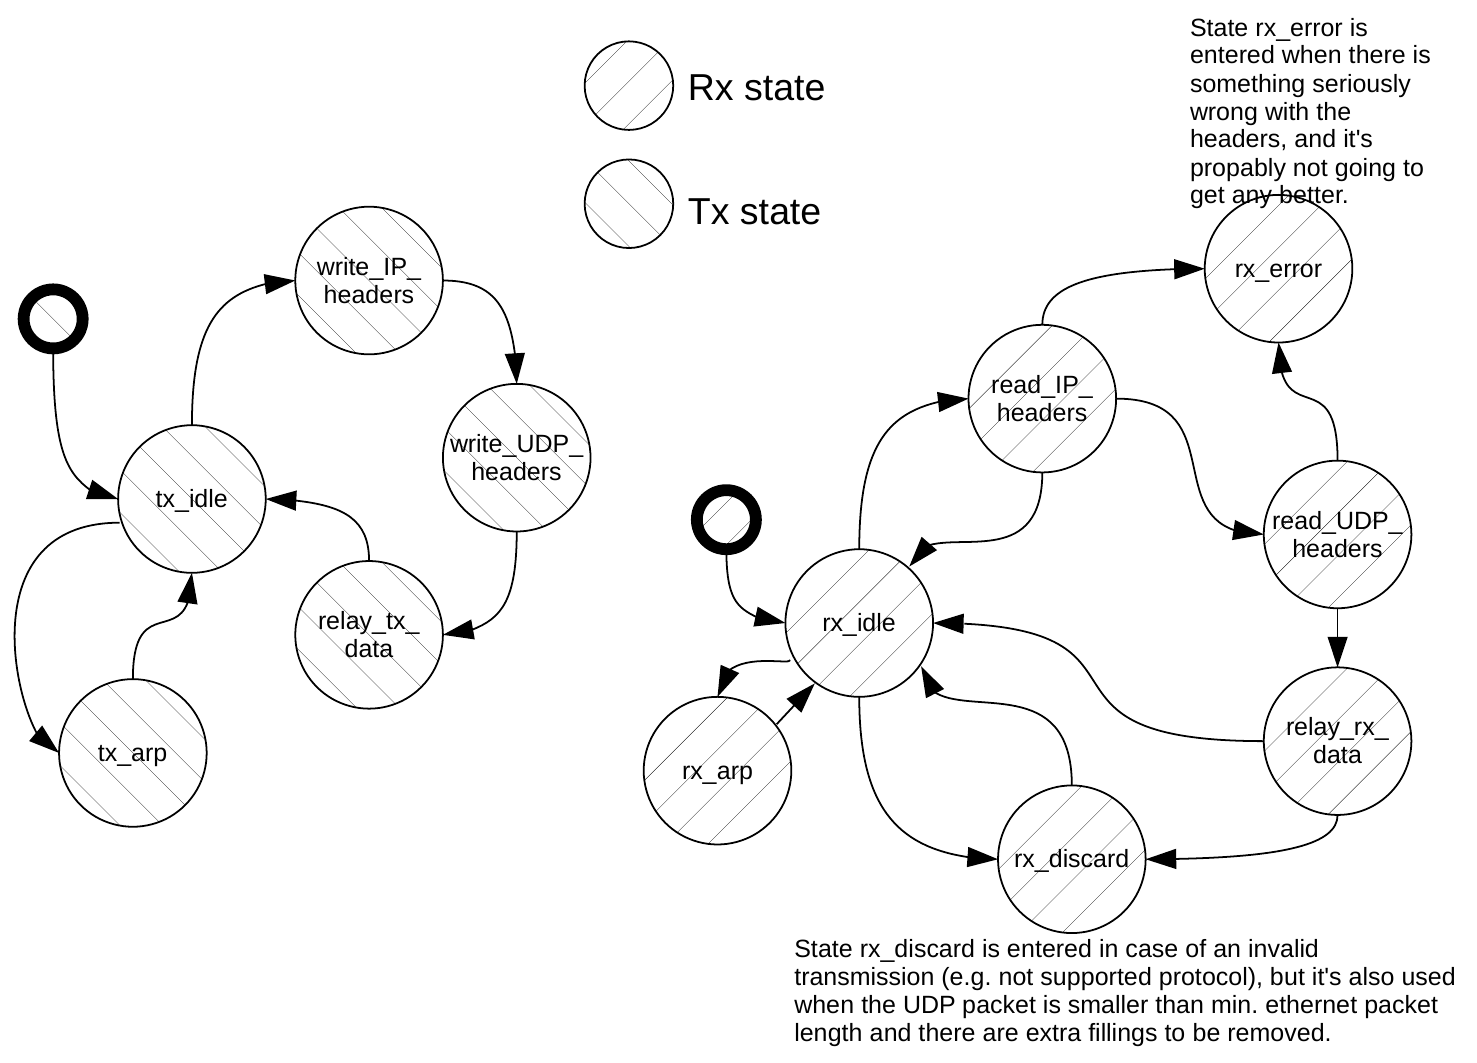

State rx_error is entered when there is something seriously wrong with the headers, and it's propably not going to get any better.
Rx state
Tx state
rx_error
write_IP_
headers
read_IP_
headers
write_UDP_
headers
tx_idle
read_UDP_
headers
rx_idle
relay_tx_
data
relay_rx_
data
tx_arp
rx_arp
rx_discard
State rx_discard is entered in case of an invalid transmission (e.g. not supported protocol), but it's also used when the UDP packet is smaller than min. ethernet packet length and there are extra fillings to be removed.